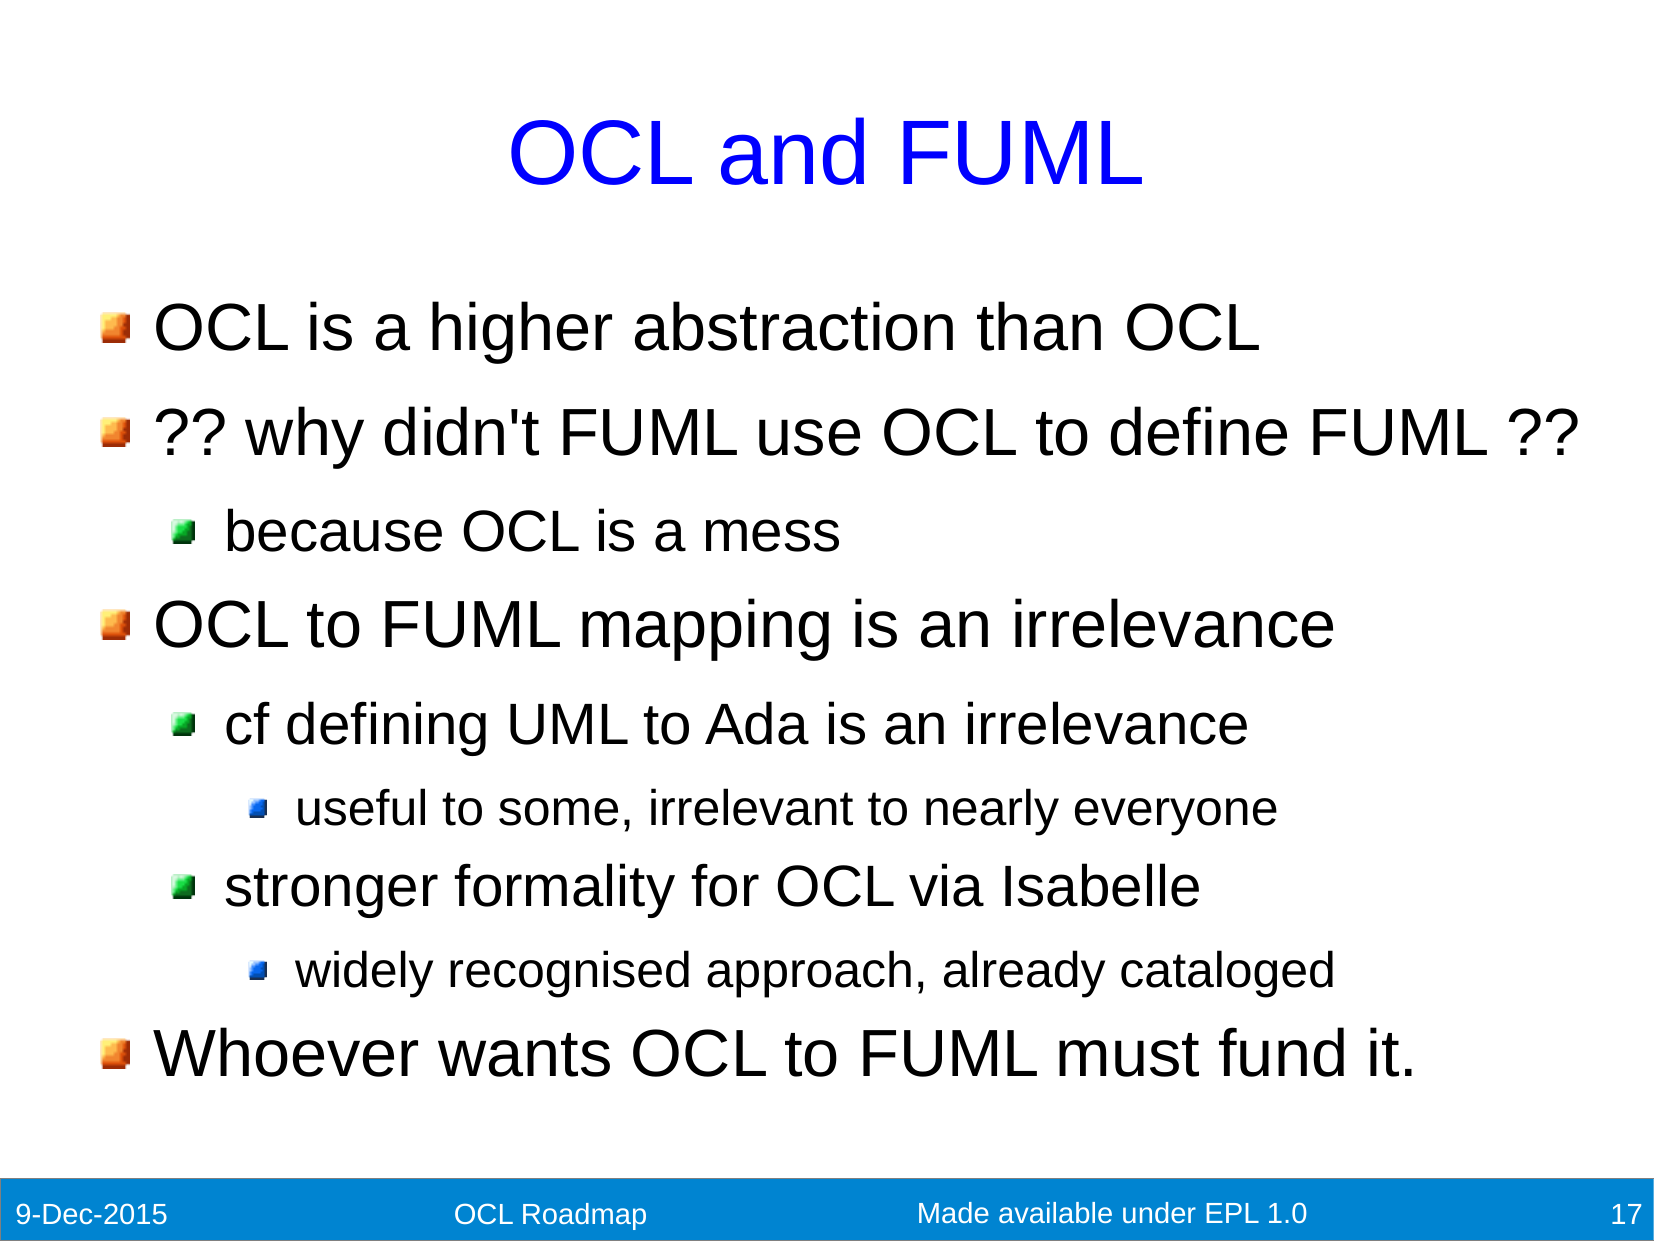

# OCL and FUML
OCL is a higher abstraction than OCL
?? why didn't FUML use OCL to define FUML ??
because OCL is a mess
OCL to FUML mapping is an irrelevance
cf defining UML to Ada is an irrelevance
useful to some, irrelevant to nearly everyone
stronger formality for OCL via Isabelle
widely recognised approach, already cataloged
Whoever wants OCL to FUML must fund it.
9-Dec-2015
OCL Roadmap
17